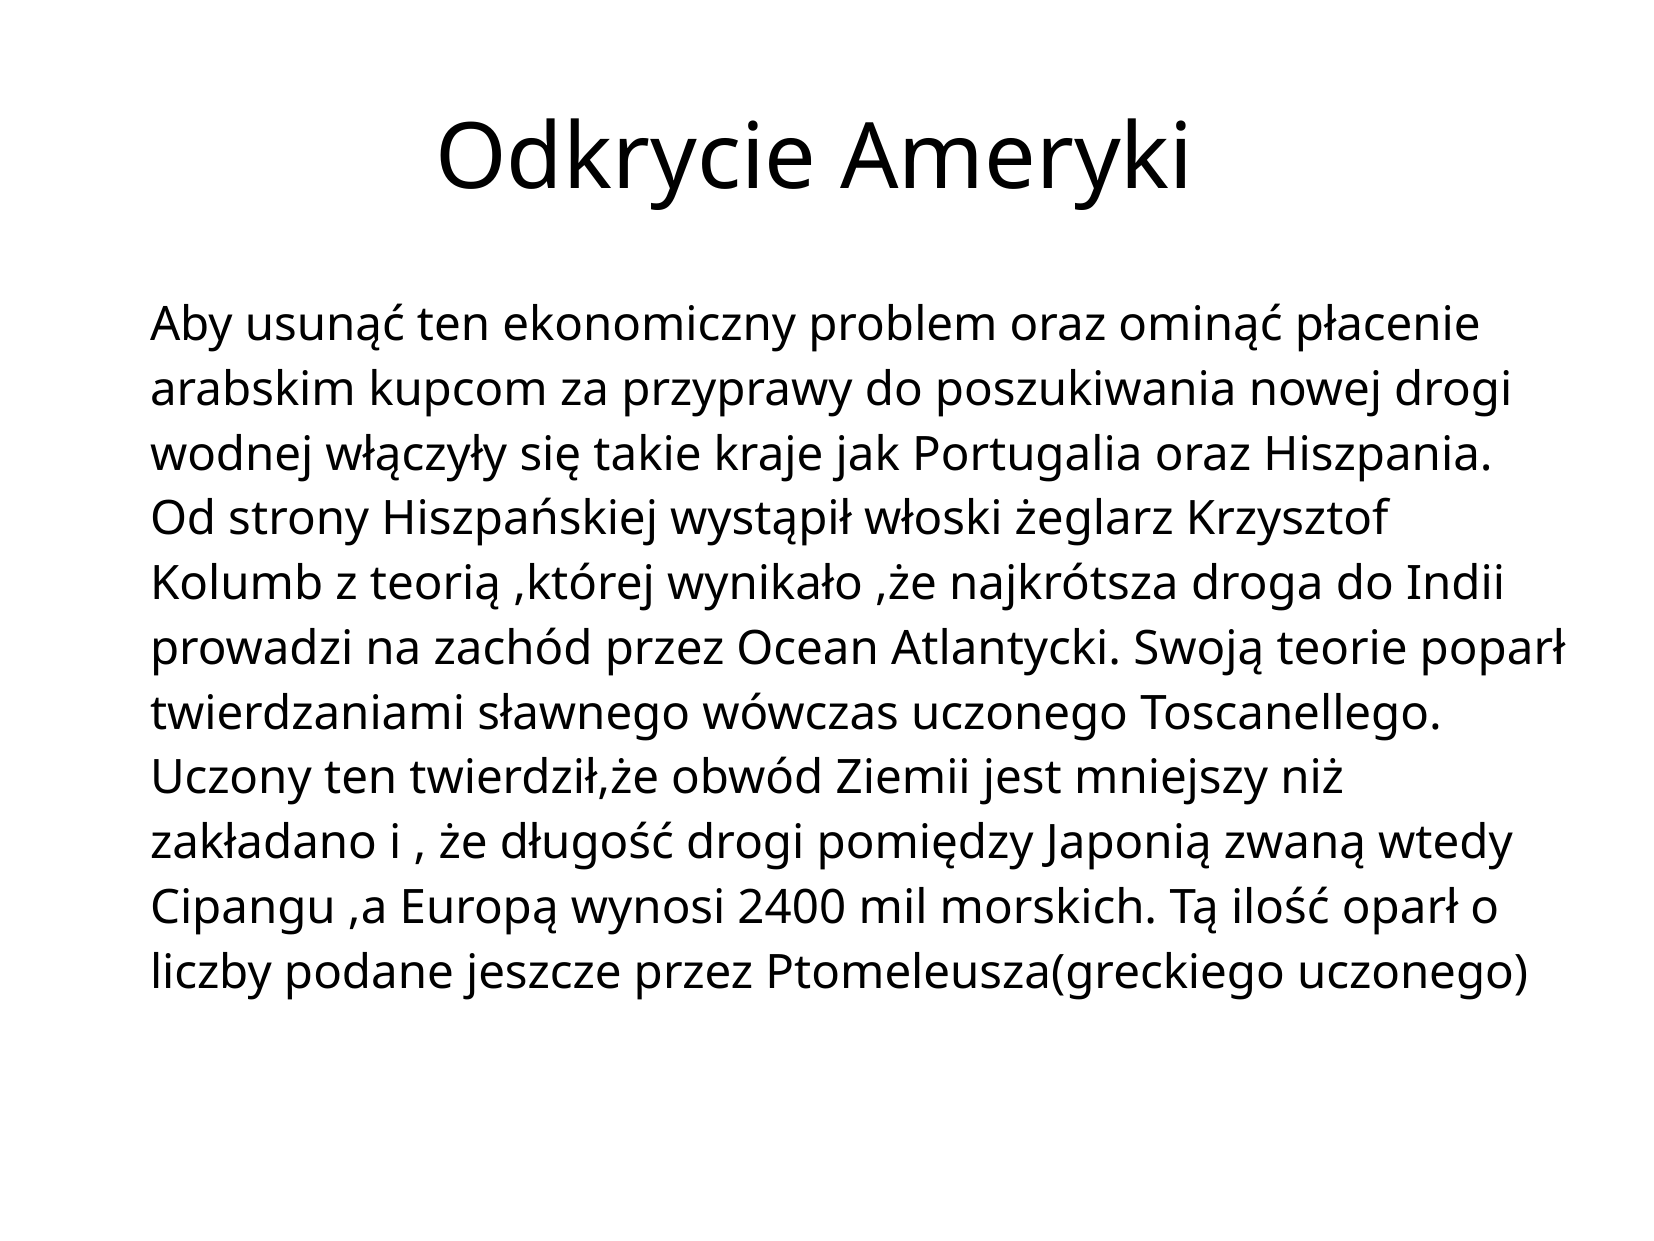

# Odkrycie Ameryki
Aby usunąć ten ekonomiczny problem oraz ominąć płacenie arabskim kupcom za przyprawy do poszukiwania nowej drogi wodnej włączyły się takie kraje jak Portugalia oraz Hiszpania. Od strony Hiszpańskiej wystąpił włoski żeglarz Krzysztof Kolumb z teorią ,której wynikało ,że najkrótsza droga do Indii prowadzi na zachód przez Ocean Atlantycki. Swoją teorie poparł twierdzaniami sławnego wówczas uczonego Toscanellego. Uczony ten twierdził,że obwód Ziemii jest mniejszy niż zakładano i , że długość drogi pomiędzy Japonią zwaną wtedy Cipangu ,a Europą wynosi 2400 mil morskich. Tą ilość oparł o liczby podane jeszcze przez Ptomeleusza(greckiego uczonego)